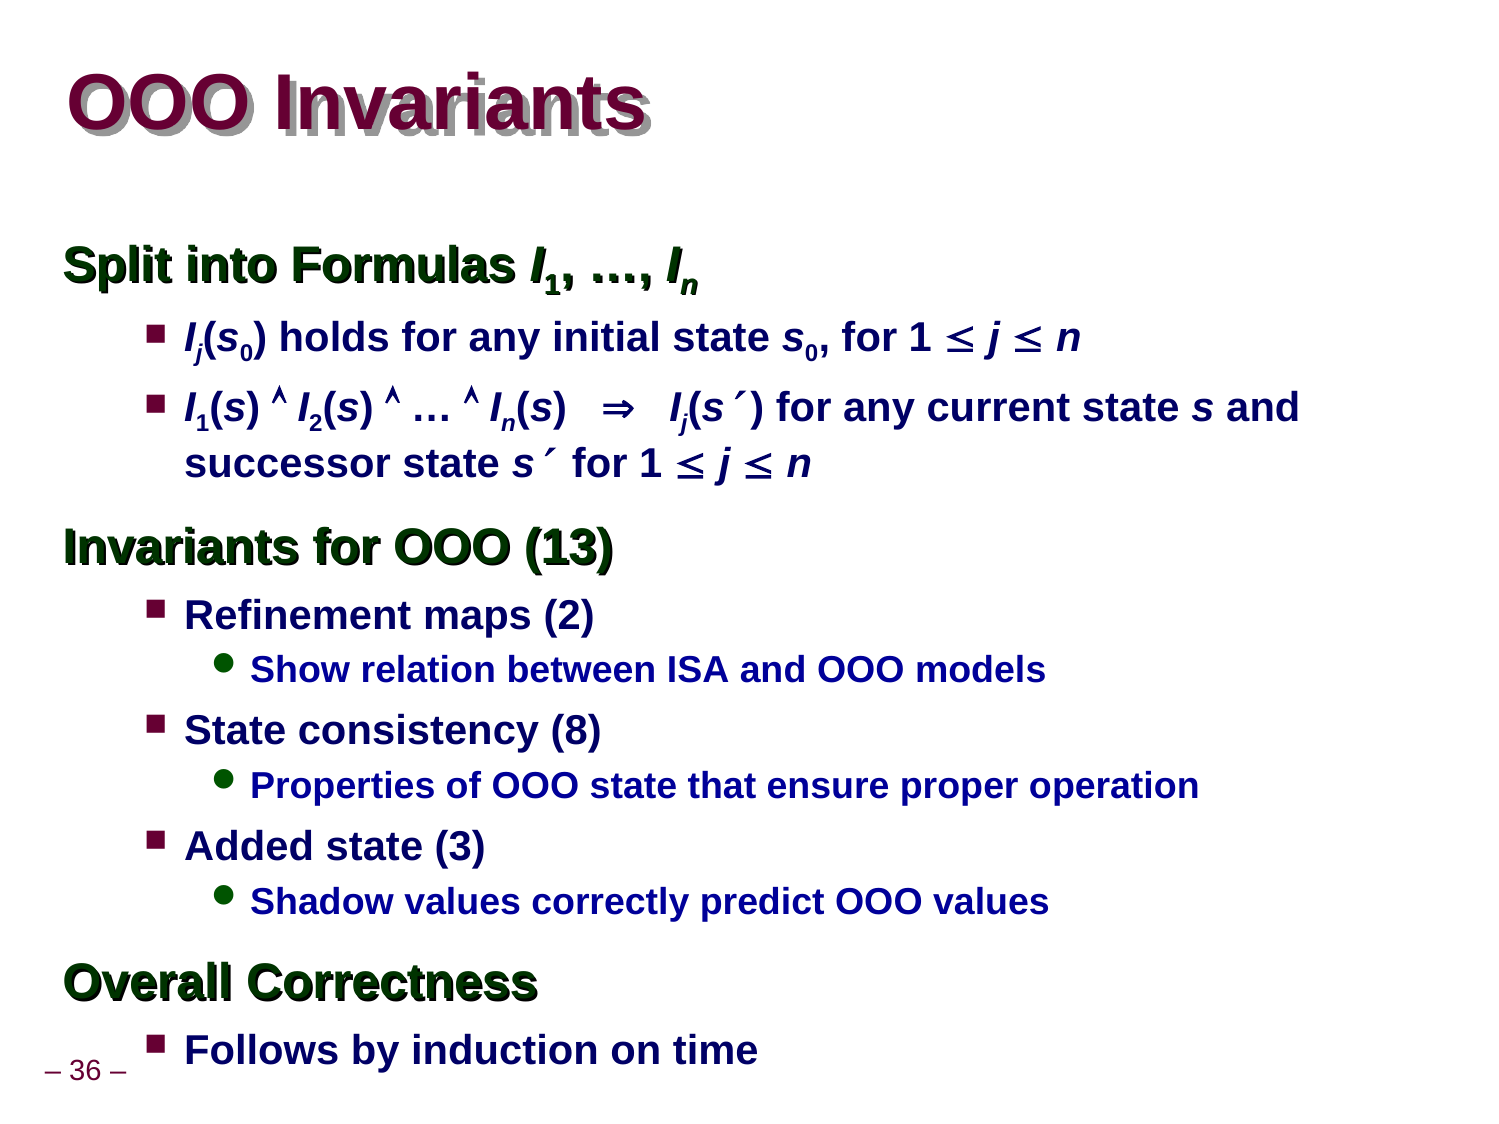

# OOO Invariants
Split into Formulas I1, …, In
Ij(s0) holds for any initial state s0, for 1  j  n
I1(s)  I2(s)  …  In(s)  Ij(s ) for any current state s and successor state s for 1  j  n
Invariants for OOO (13)
Refinement maps (2)
Show relation between ISA and OOO models
State consistency (8)
Properties of OOO state that ensure proper operation
Added state (3)
Shadow values correctly predict OOO values
Overall Correctness
Follows by induction on time